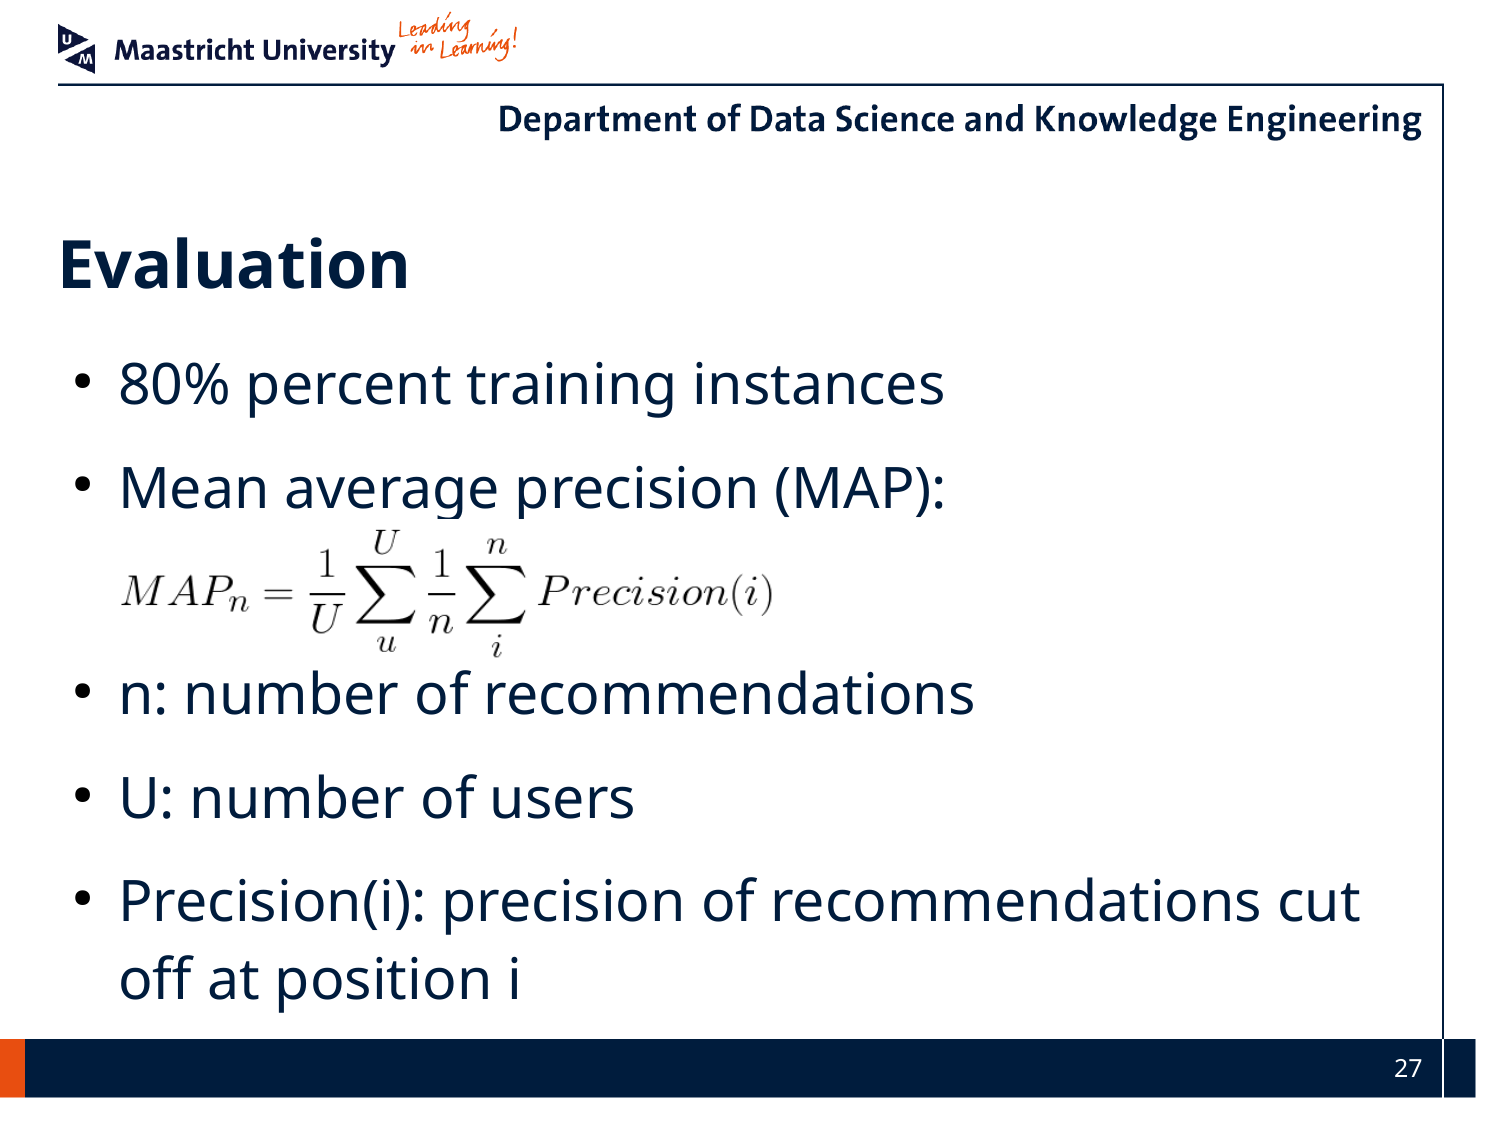

# Evaluation
80% percent training instances
Mean average precision (MAP):
n: number of recommendations
U: number of users
Precision(i): precision of recommendations cut off at position i